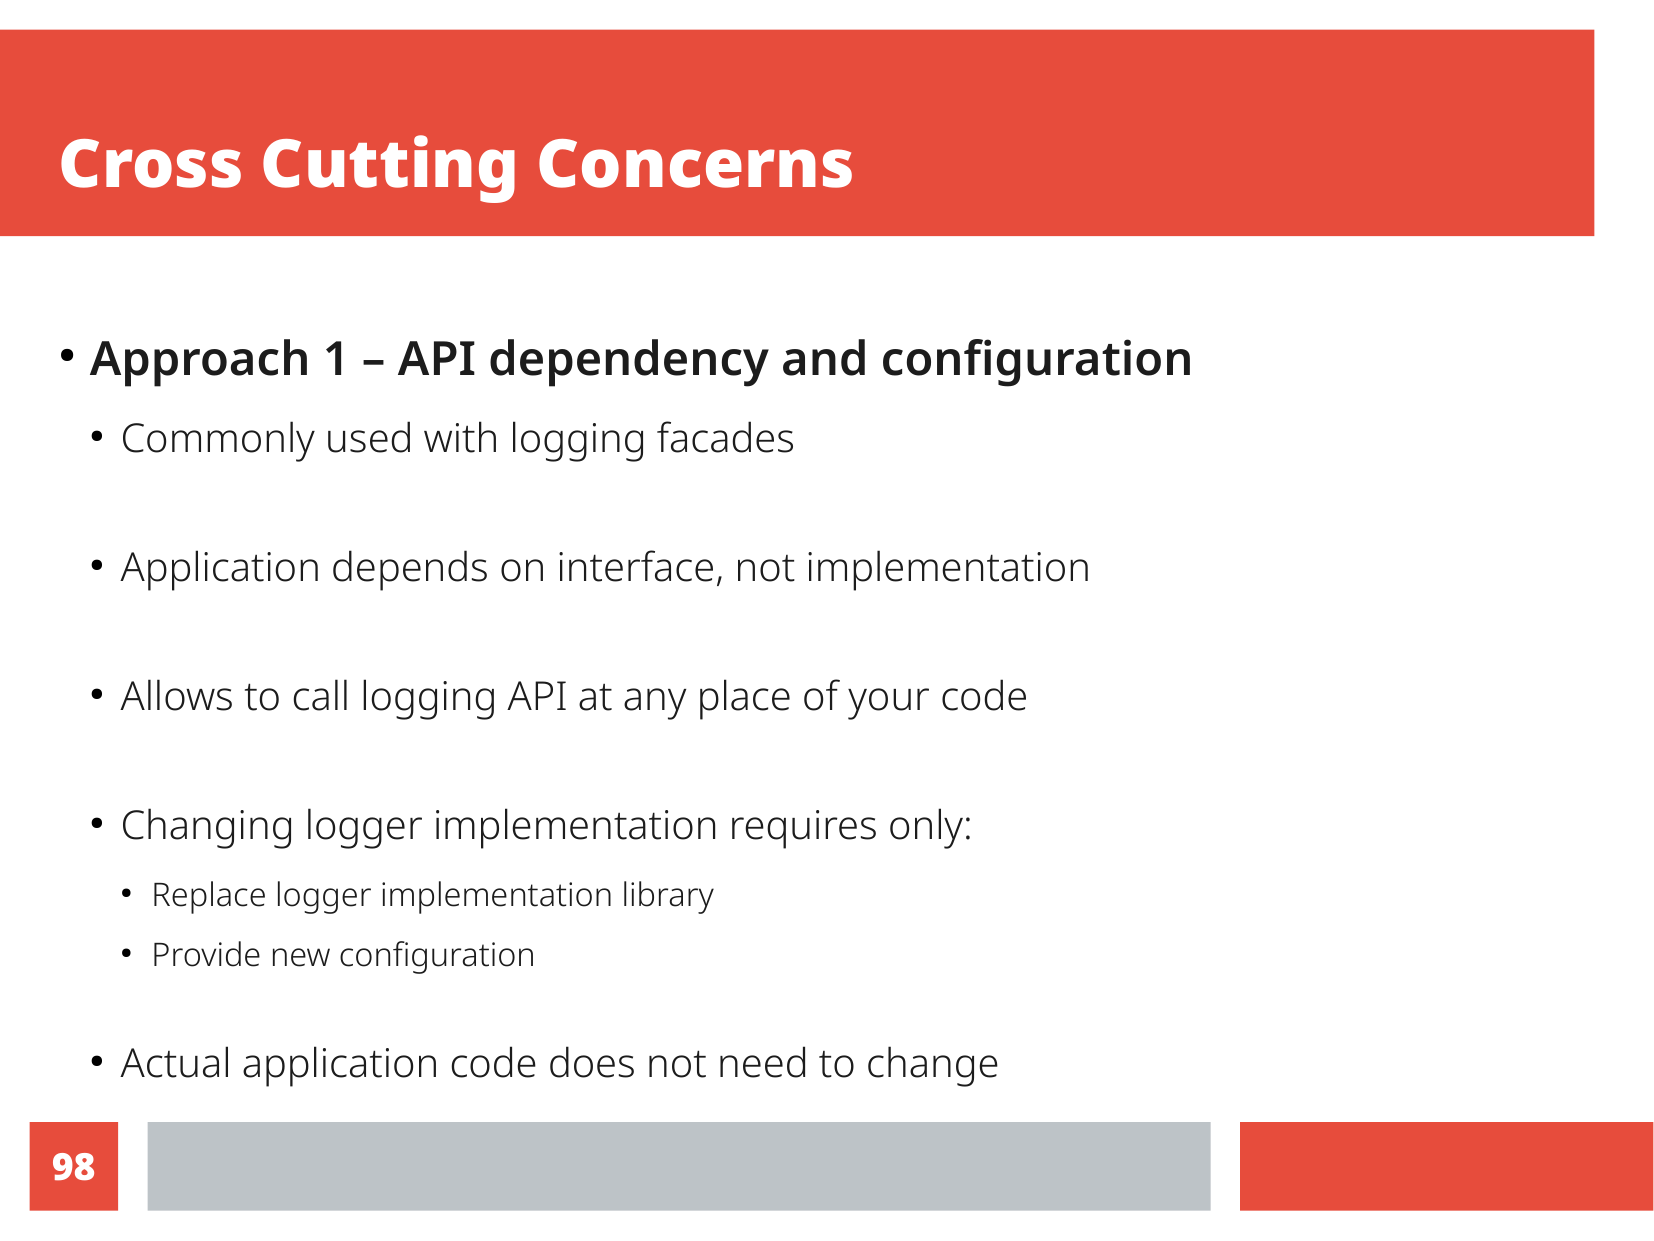

# Cross Cutting Concerns
Approach 1 – API dependency and configuration
Commonly used with logging facades
Application depends on interface, not implementation
Allows to call logging API at any place of your code
Changing logger implementation requires only:
Replace logger implementation library
Provide new configuration
Actual application code does not need to change
98